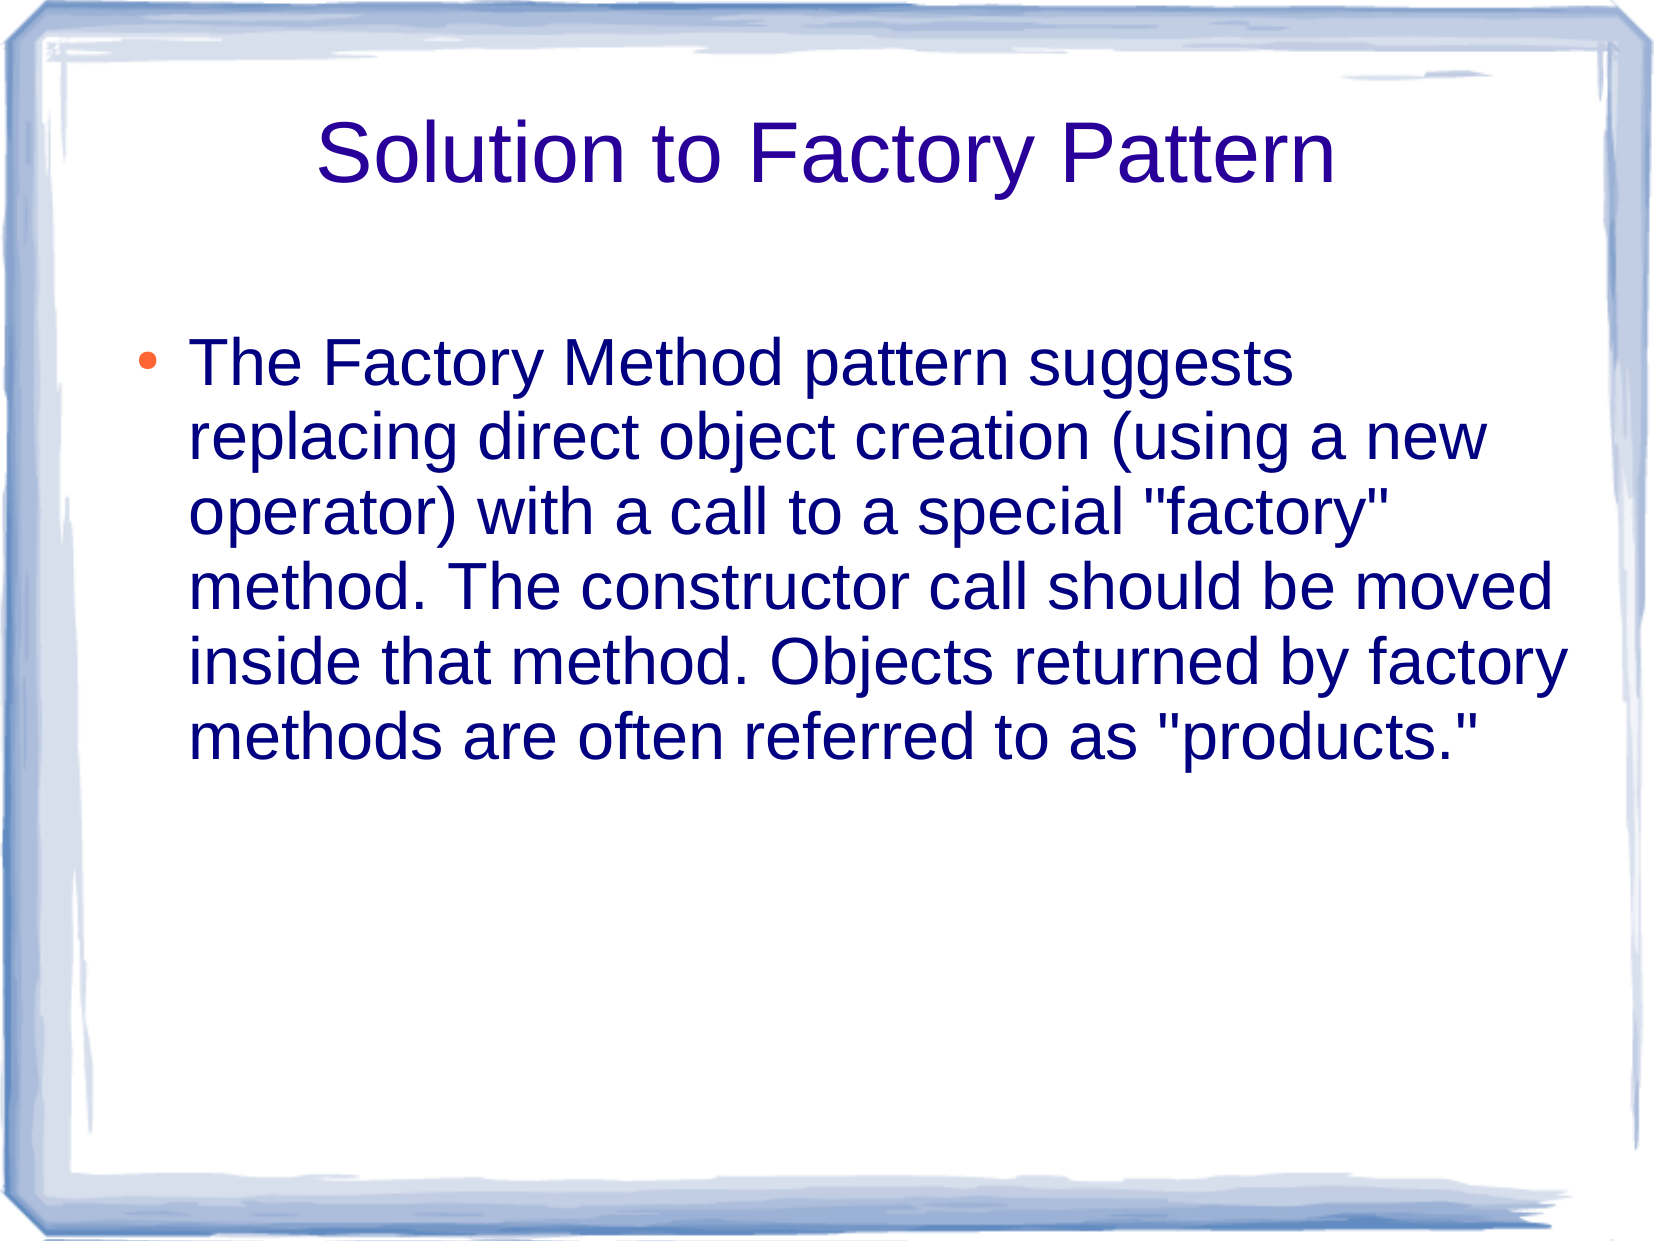

# Solution to Factory Pattern
The Factory Method pattern suggests replacing direct object creation (using a new operator) with a call to a special "factory" method. The constructor call should be moved inside that method. Objects returned by factory methods are often referred to as "products."